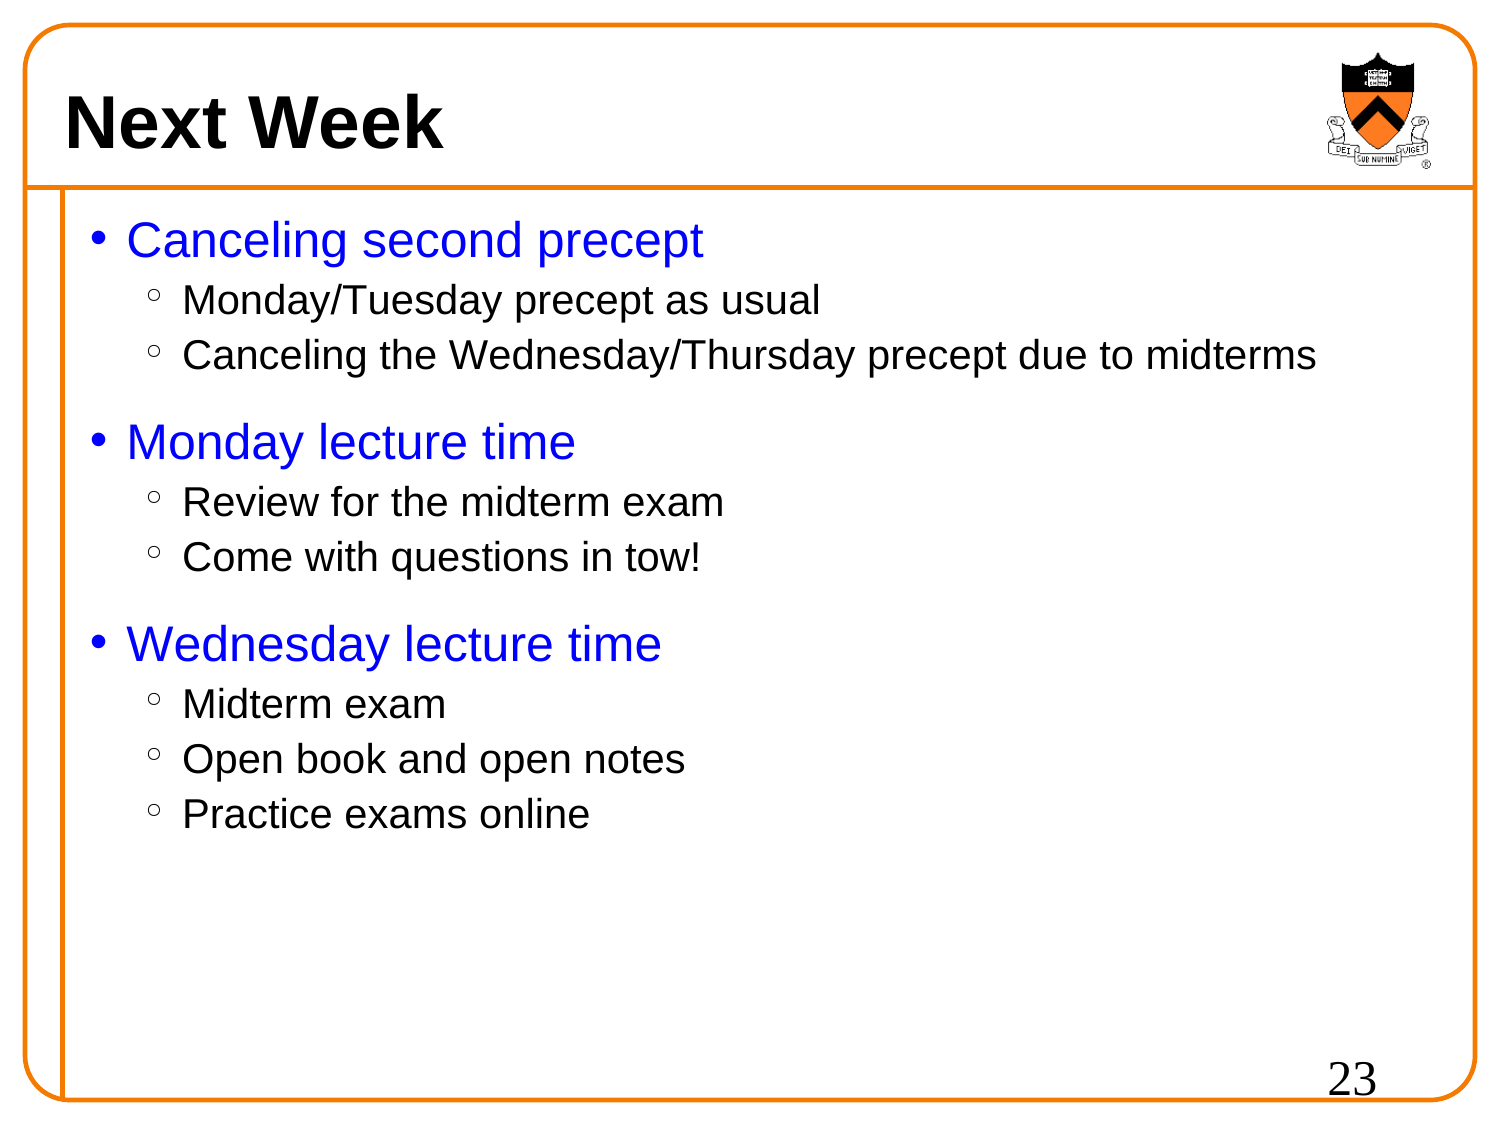

# Next Week
Canceling second precept
Monday/Tuesday precept as usual
Canceling the Wednesday/Thursday precept due to midterms
Monday lecture time
Review for the midterm exam
Come with questions in tow!
Wednesday lecture time
Midterm exam
Open book and open notes
Practice exams online
23